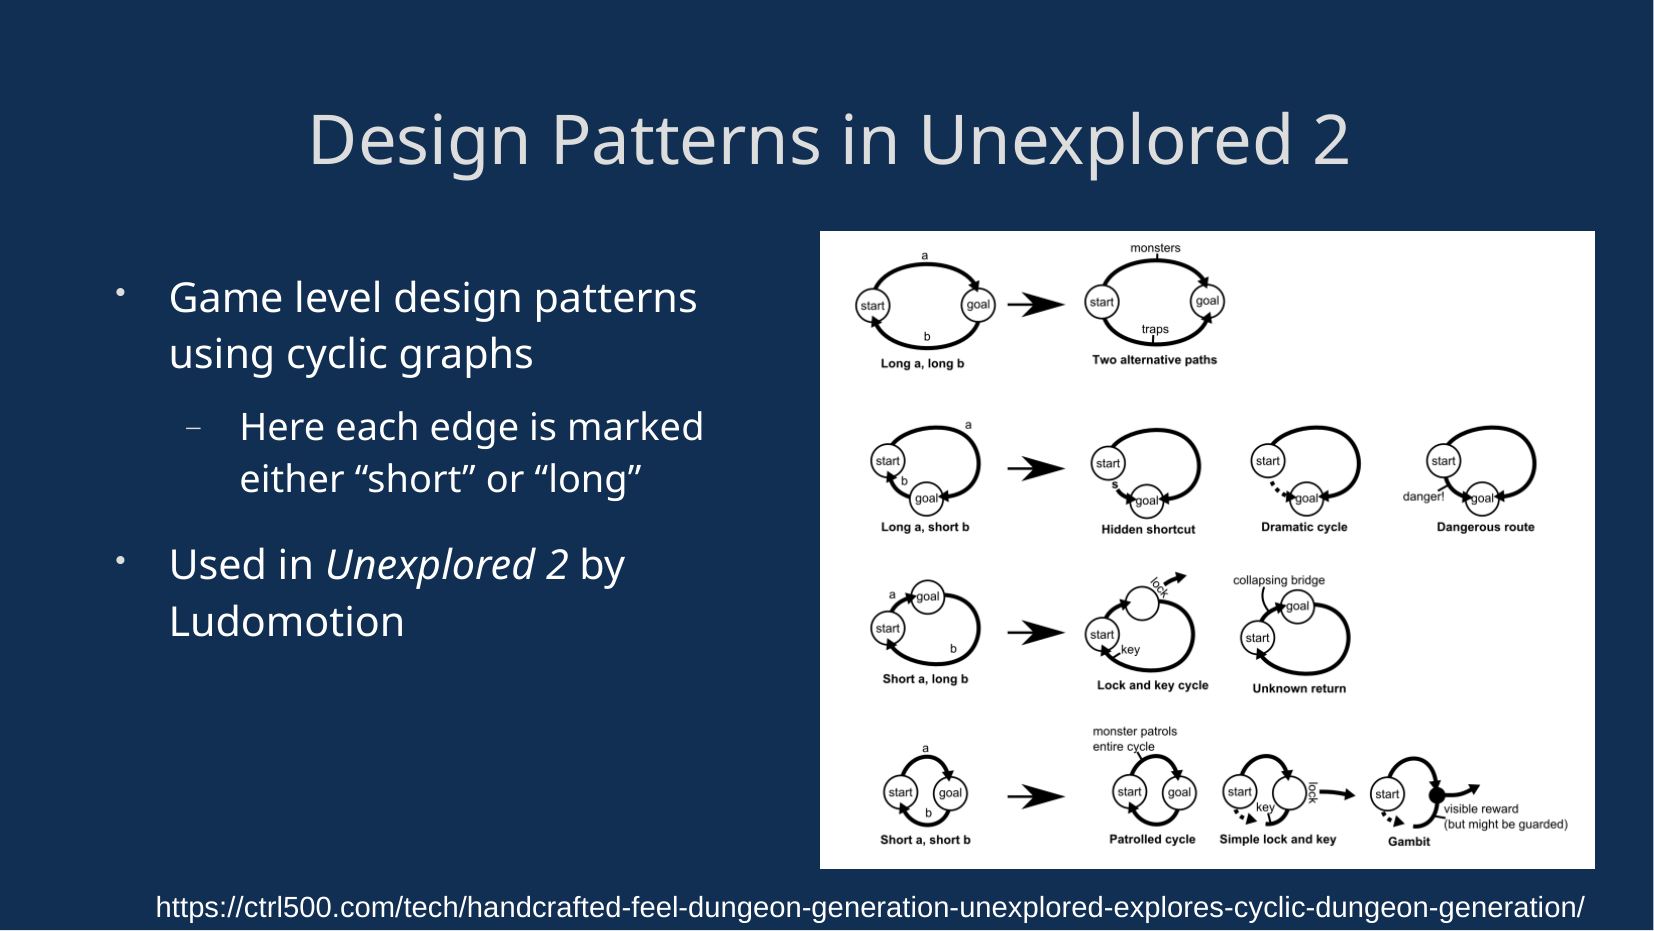

# Design Patterns in Unexplored 2
Game level design patterns using cyclic graphs
Here each edge is marked either “short” or “long”
Used in Unexplored 2 by Ludomotion
https://ctrl500.com/tech/handcrafted-feel-dungeon-generation-unexplored-explores-cyclic-dungeon-generation/